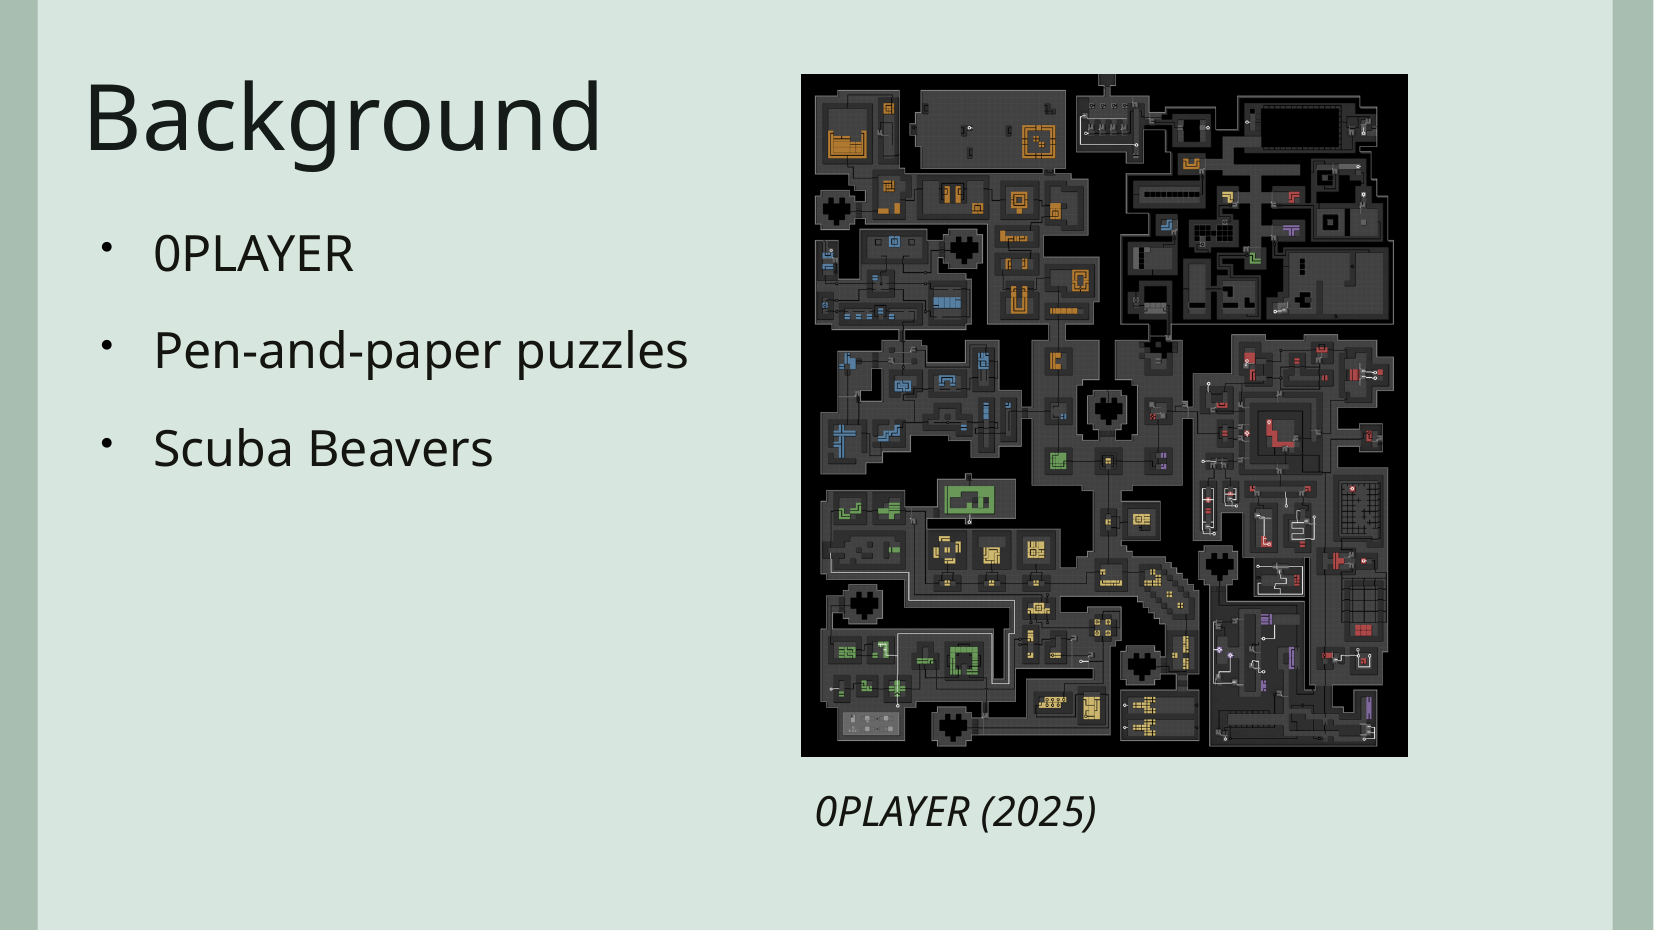

# Background
0PLAYER
Pen-and-paper puzzles
Scuba Beavers
0PLAYER (2025)